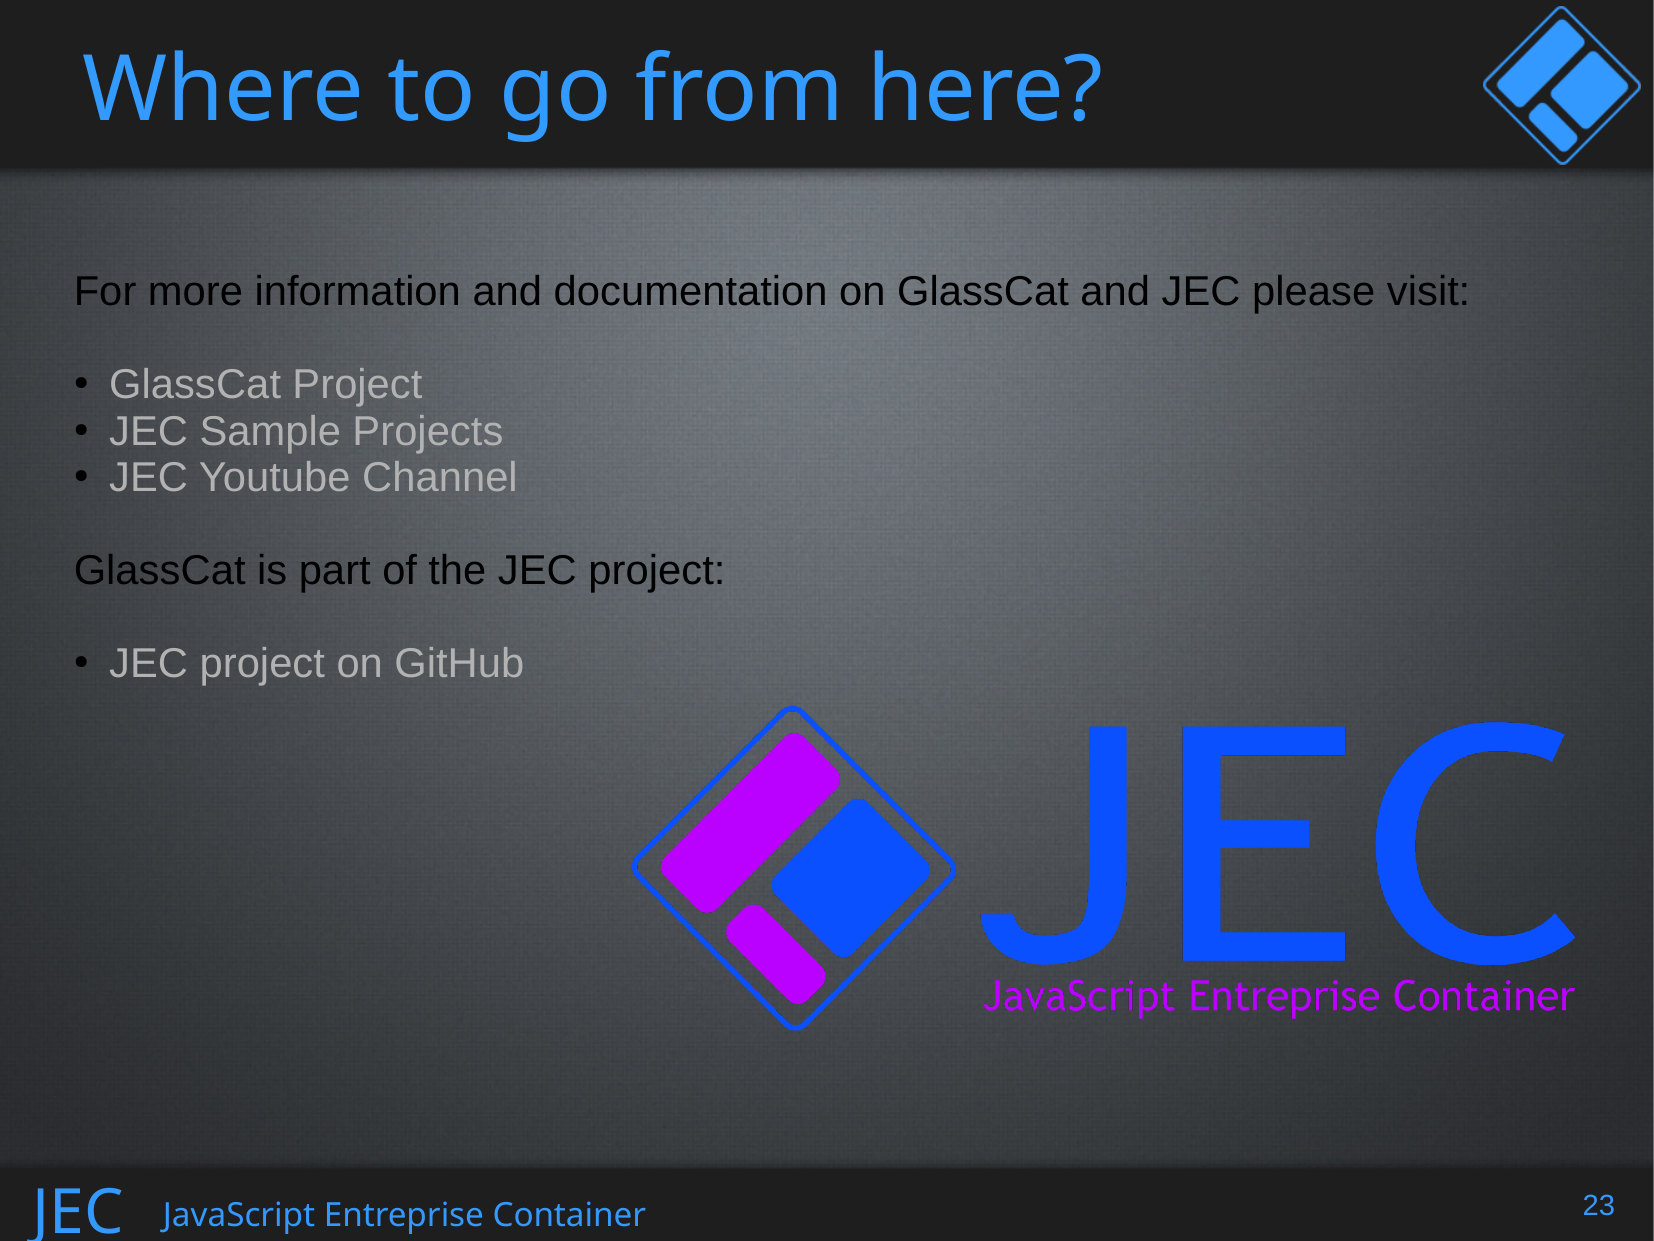

# Where to go from here?
For more information and documentation on GlassCat and JEC please visit:
GlassCat Project
JEC Sample Projects
JEC Youtube Channel
GlassCat is part of the JEC project:
JEC project on GitHub
JEC
23
JavaScript Entreprise Container